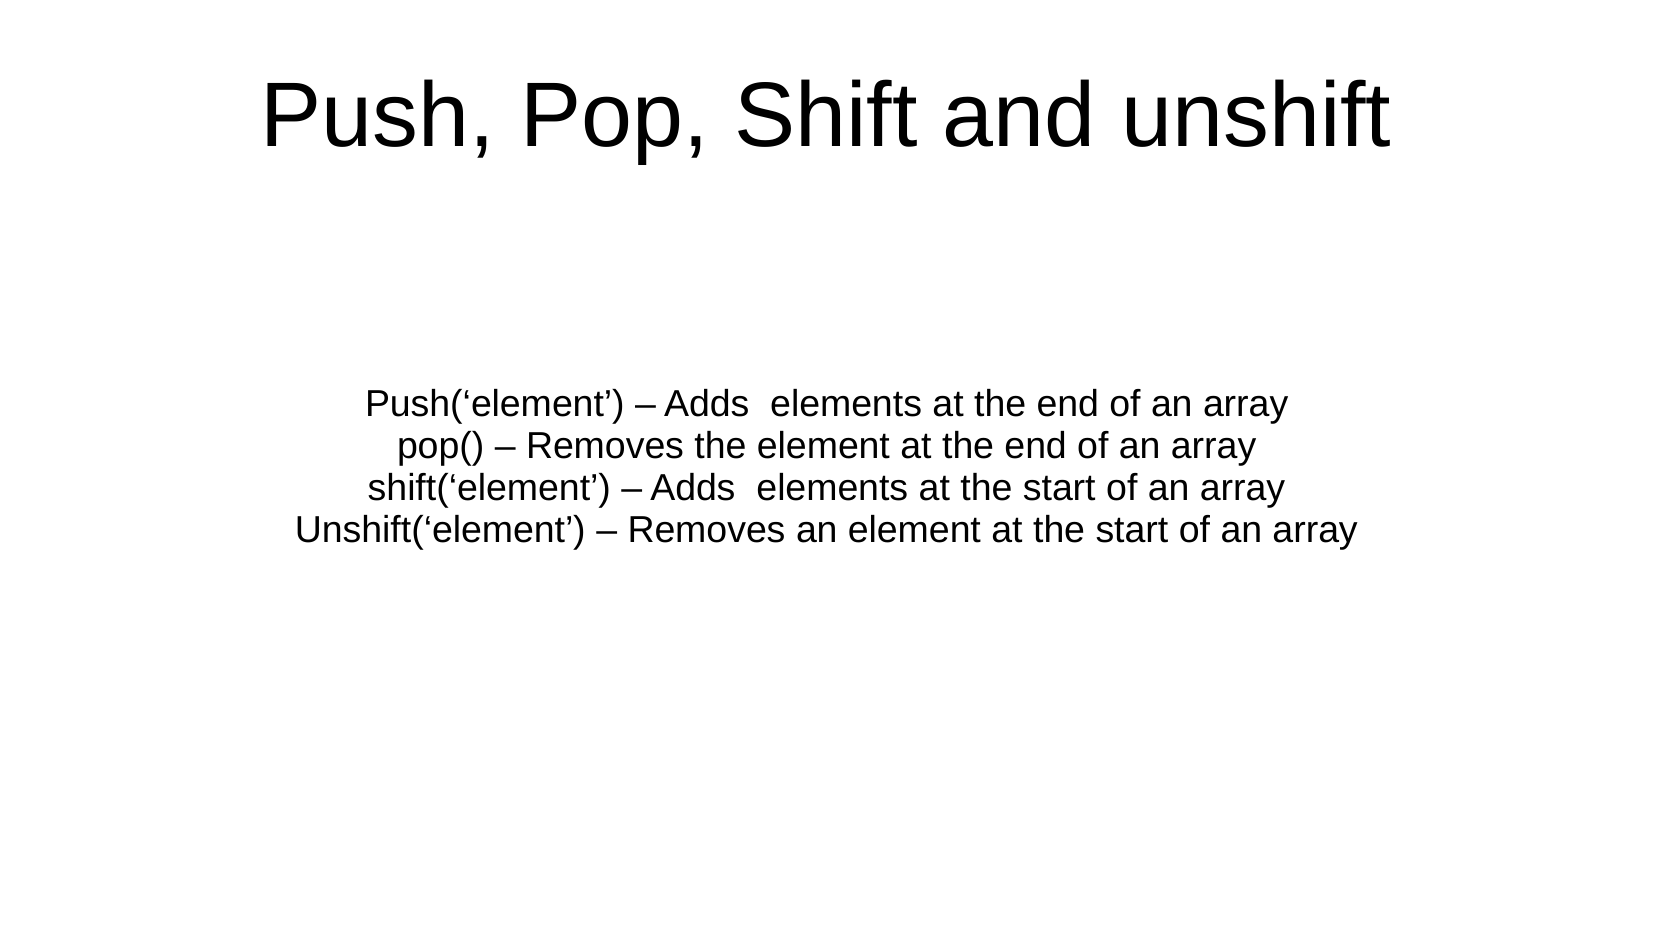

# Push, Pop, Shift and unshift
Push(‘element’) – Adds elements at the end of an array
pop() – Removes the element at the end of an array
shift(‘element’) – Adds elements at the start of an array
Unshift(‘element’) – Removes an element at the start of an array